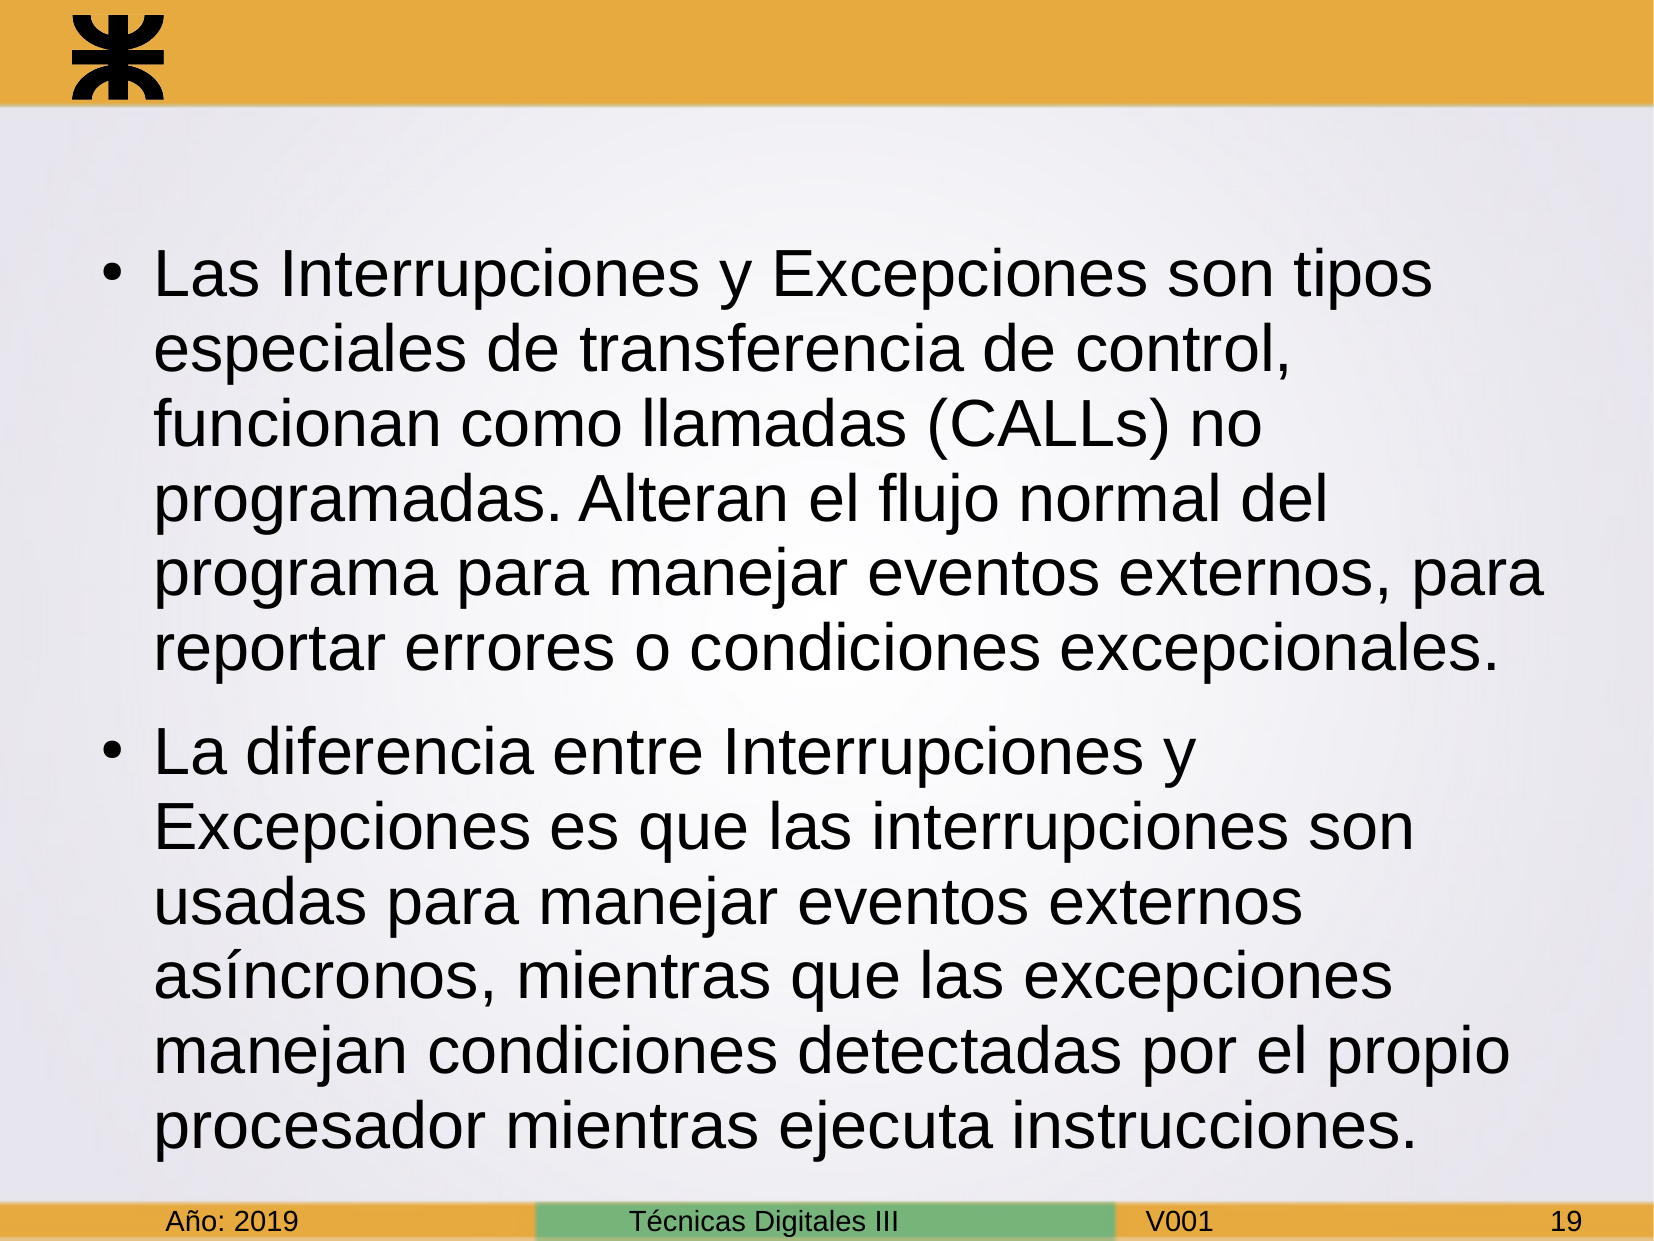

#
Las Interrupciones y Excepciones son tipos especiales de transferencia de control, funcionan como llamadas (CALLs) no programadas. Alteran el flujo normal del programa para manejar eventos externos, para reportar errores o condiciones excepcionales.
La diferencia entre Interrupciones y Excepciones es que las interrupciones son usadas para manejar eventos externos asíncronos, mientras que las excepciones manejan condiciones detectadas por el propio procesador mientras ejecuta instrucciones.
2013
Técnicas Digitales III
19